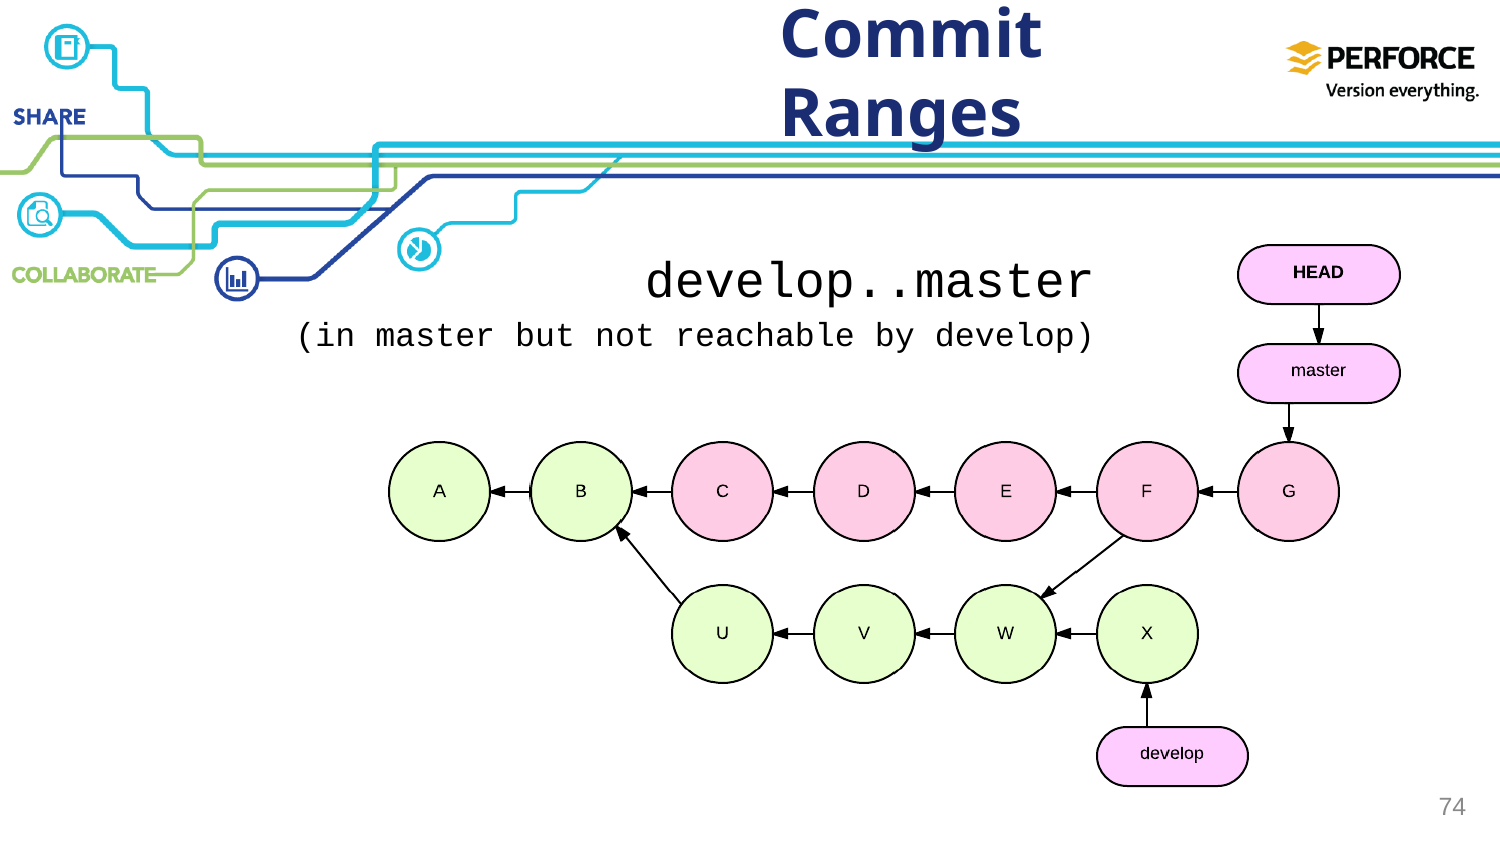

# Commit Ranges
develop..master
(in master but not reachable by develop)